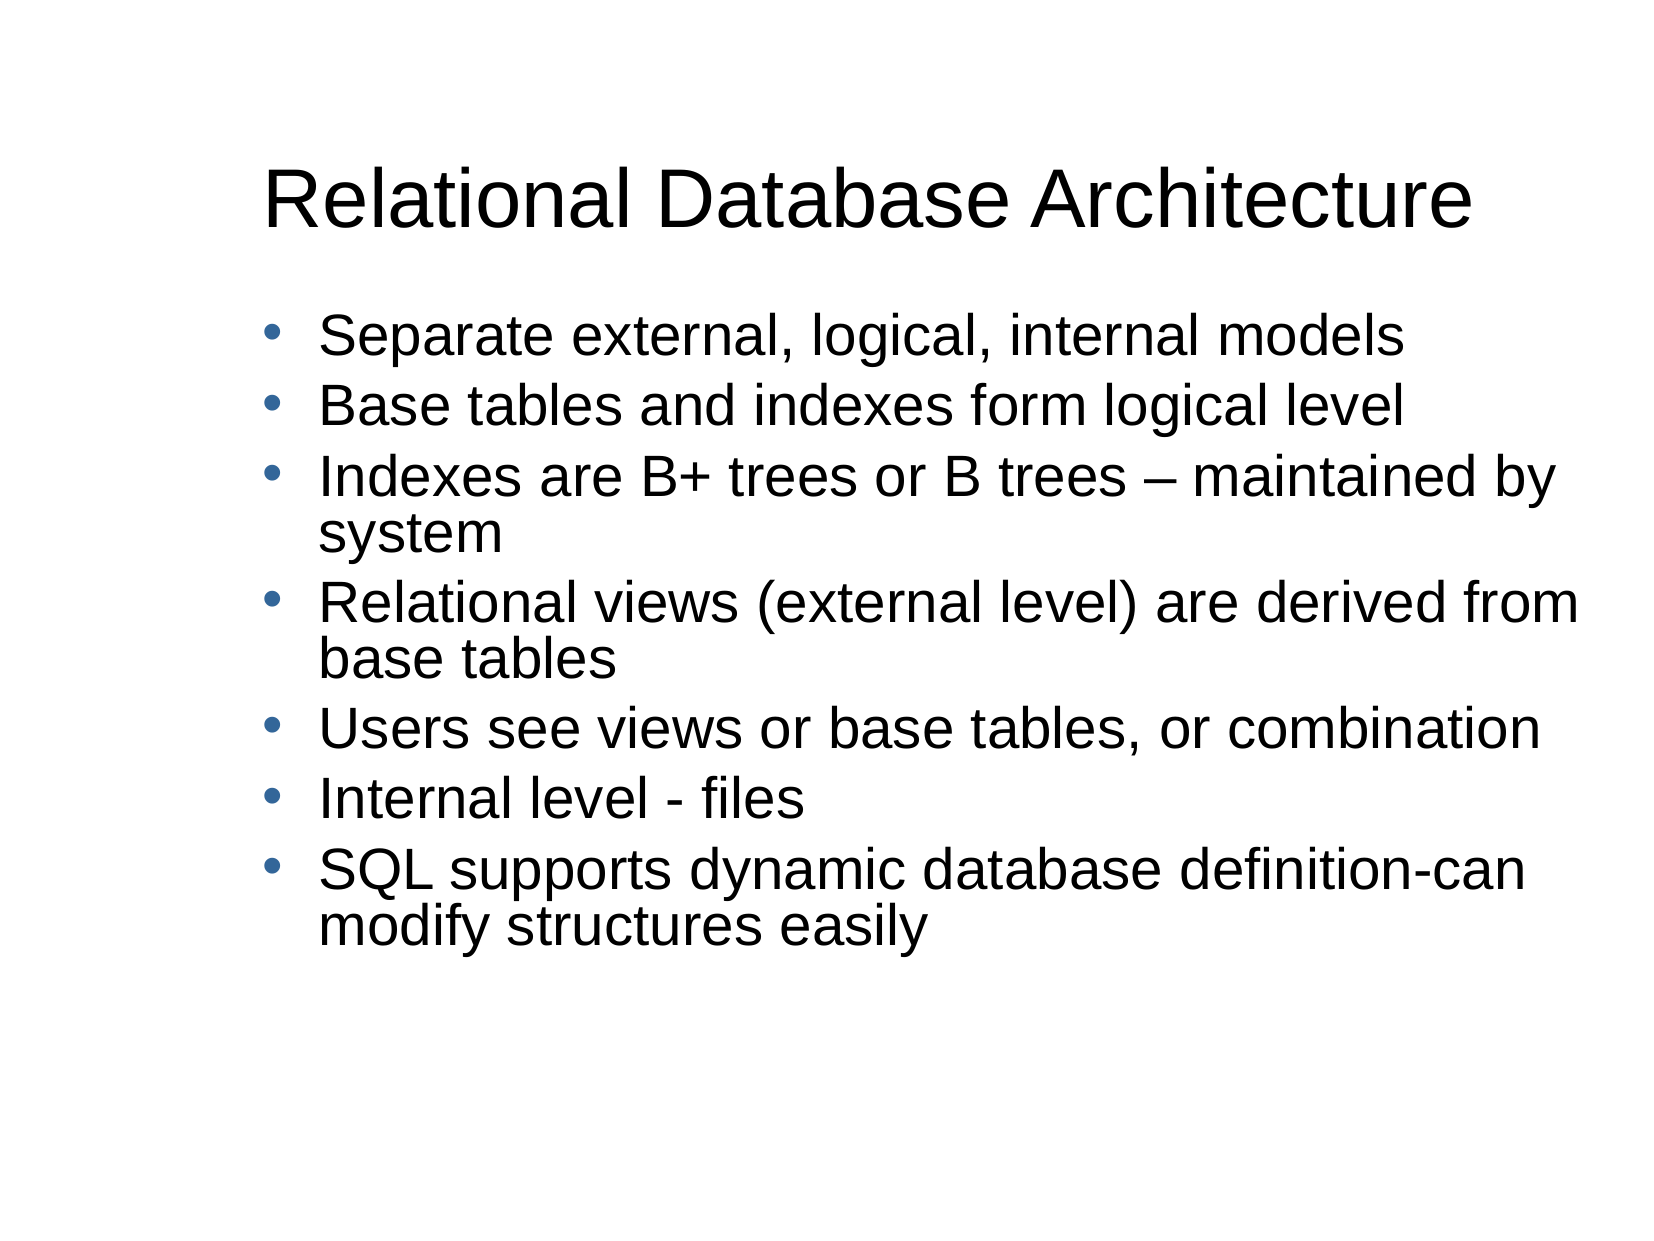

# Relational Database Architecture
Separate external, logical, internal models
Base tables and indexes form logical level
Indexes are B+ trees or B trees – maintained by system
Relational views (external level) are derived from base tables
Users see views or base tables, or combination
Internal level - files
SQL supports dynamic database definition-can modify structures easily